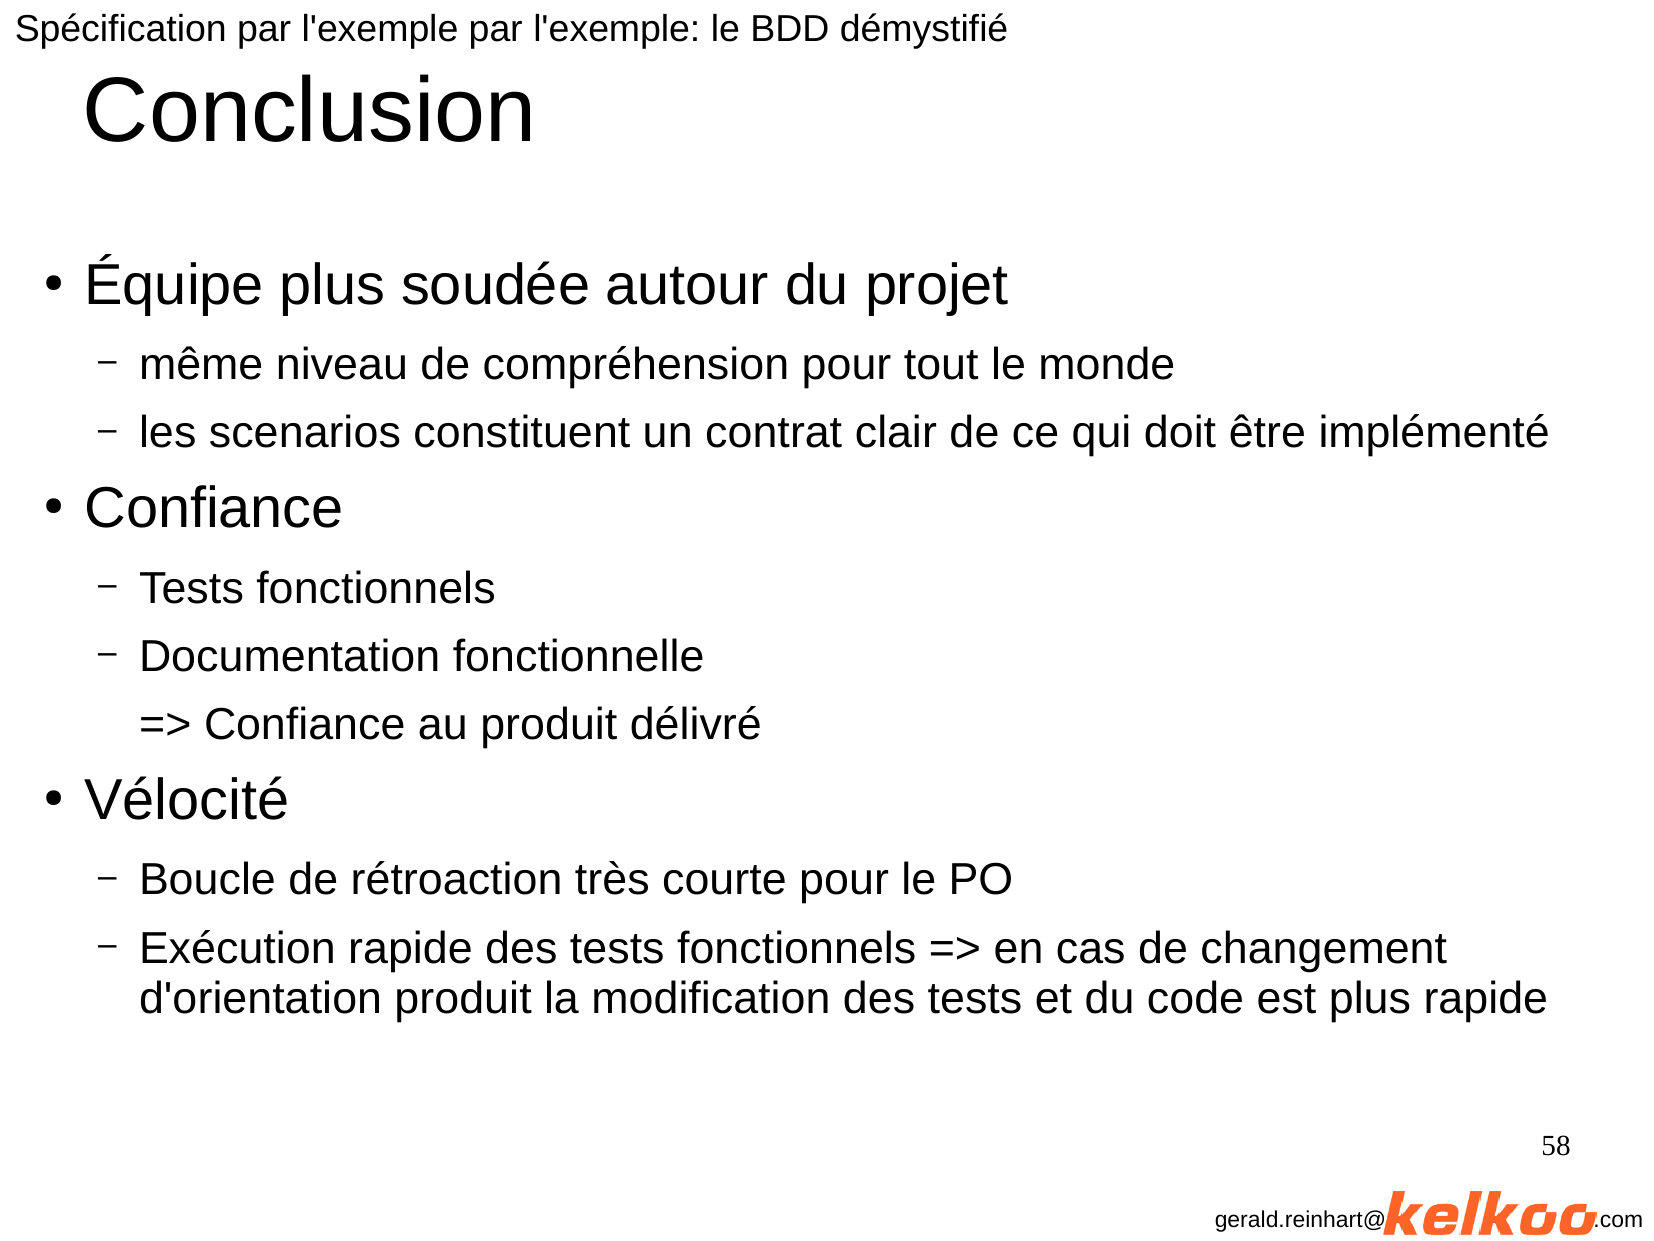

Spécification par l'exemple par l'exemple: le BDD démystifié
Conclusion
# Équipe plus soudée autour du projet
même niveau de compréhension pour tout le monde
les scenarios constituent un contrat clair de ce qui doit être implémenté
Confiance
Tests fonctionnels
Documentation fonctionnelle
=> Confiance au produit délivré
Vélocité
Boucle de rétroaction très courte pour le PO
Exécution rapide des tests fonctionnels => en cas de changement d'orientation produit la modification des tests et du code est plus rapide
58
 gerald.reinhart@ .com